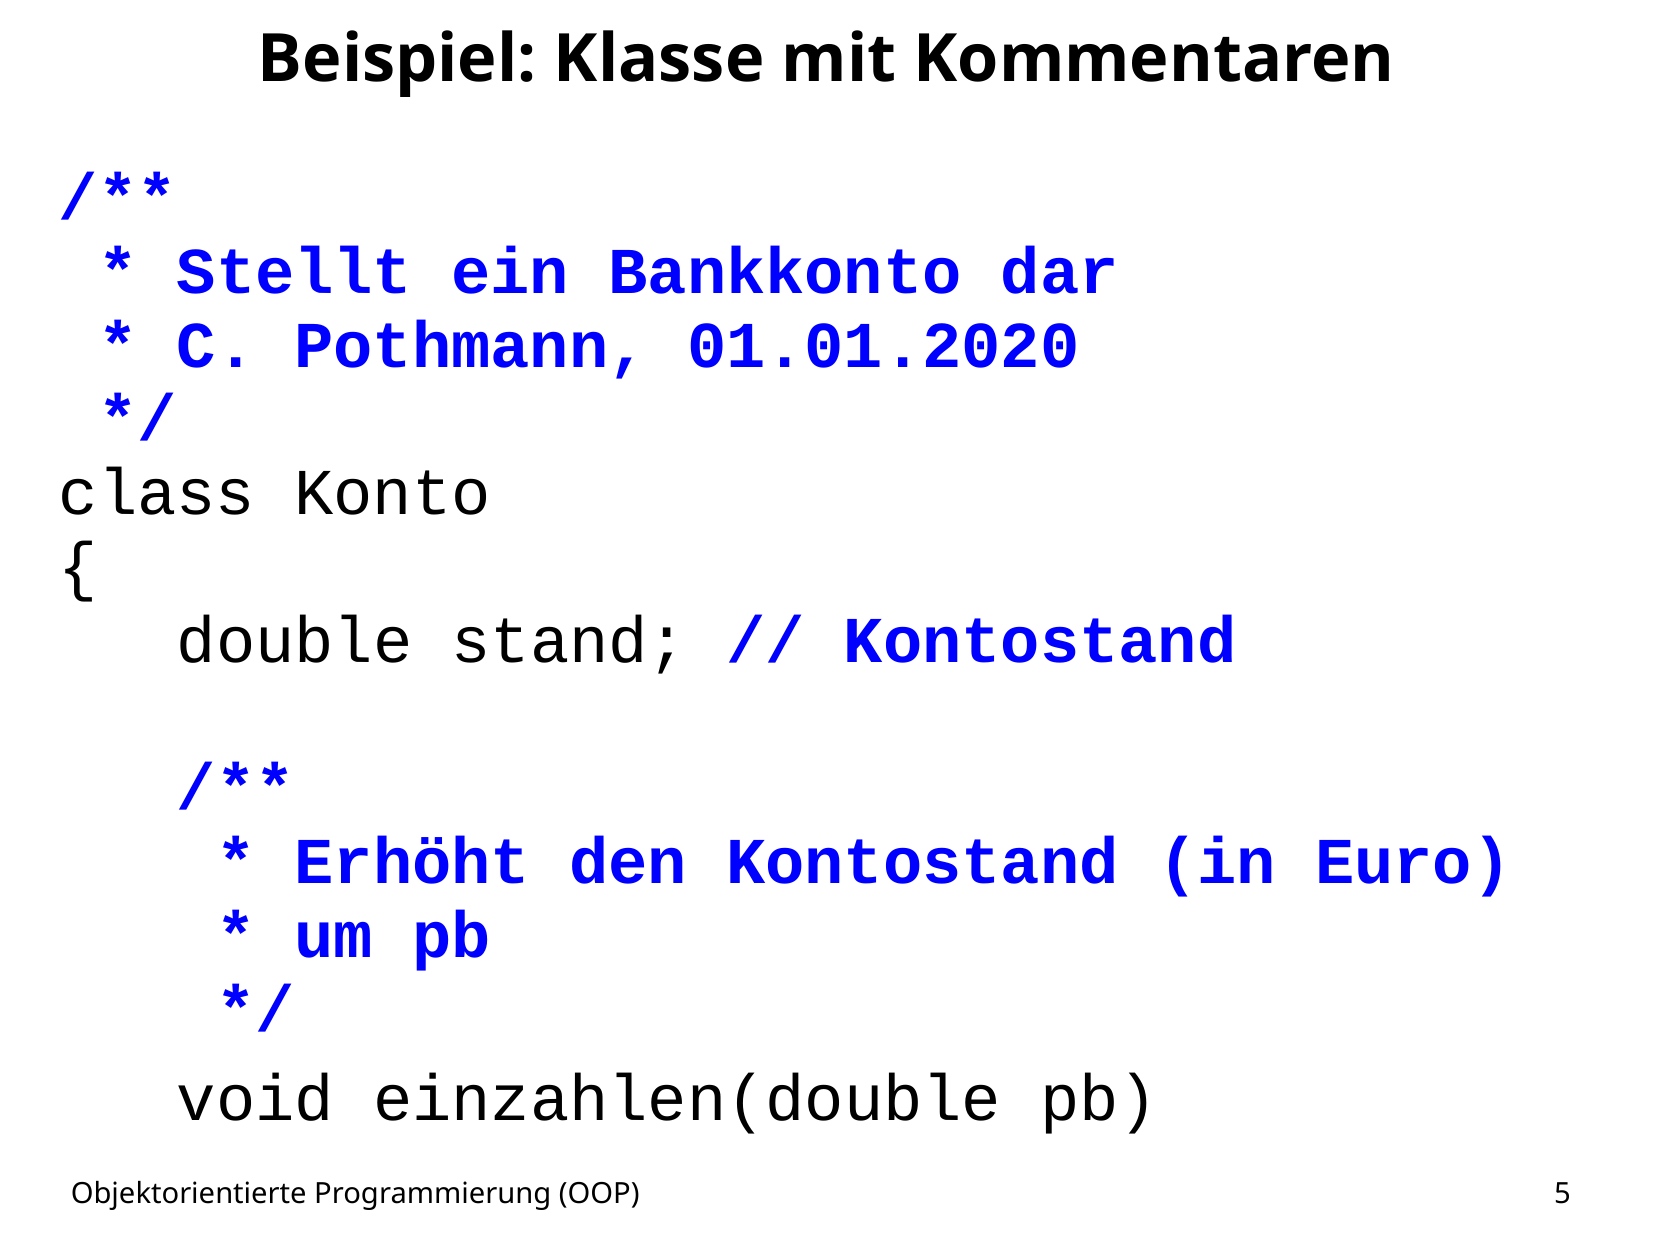

# Beispiel: Klasse mit Kommentaren
/**
 * Stellt ein Bankkonto dar
 * C. Pothmann, 01.01.2020
 */
class Konto
{
 double stand; // Kontostand
 /**
 * Erhöht den Kontostand (in Euro)
 * um pb
 */
 void einzahlen(double pb)
Objektorientierte Programmierung (OOP)
5